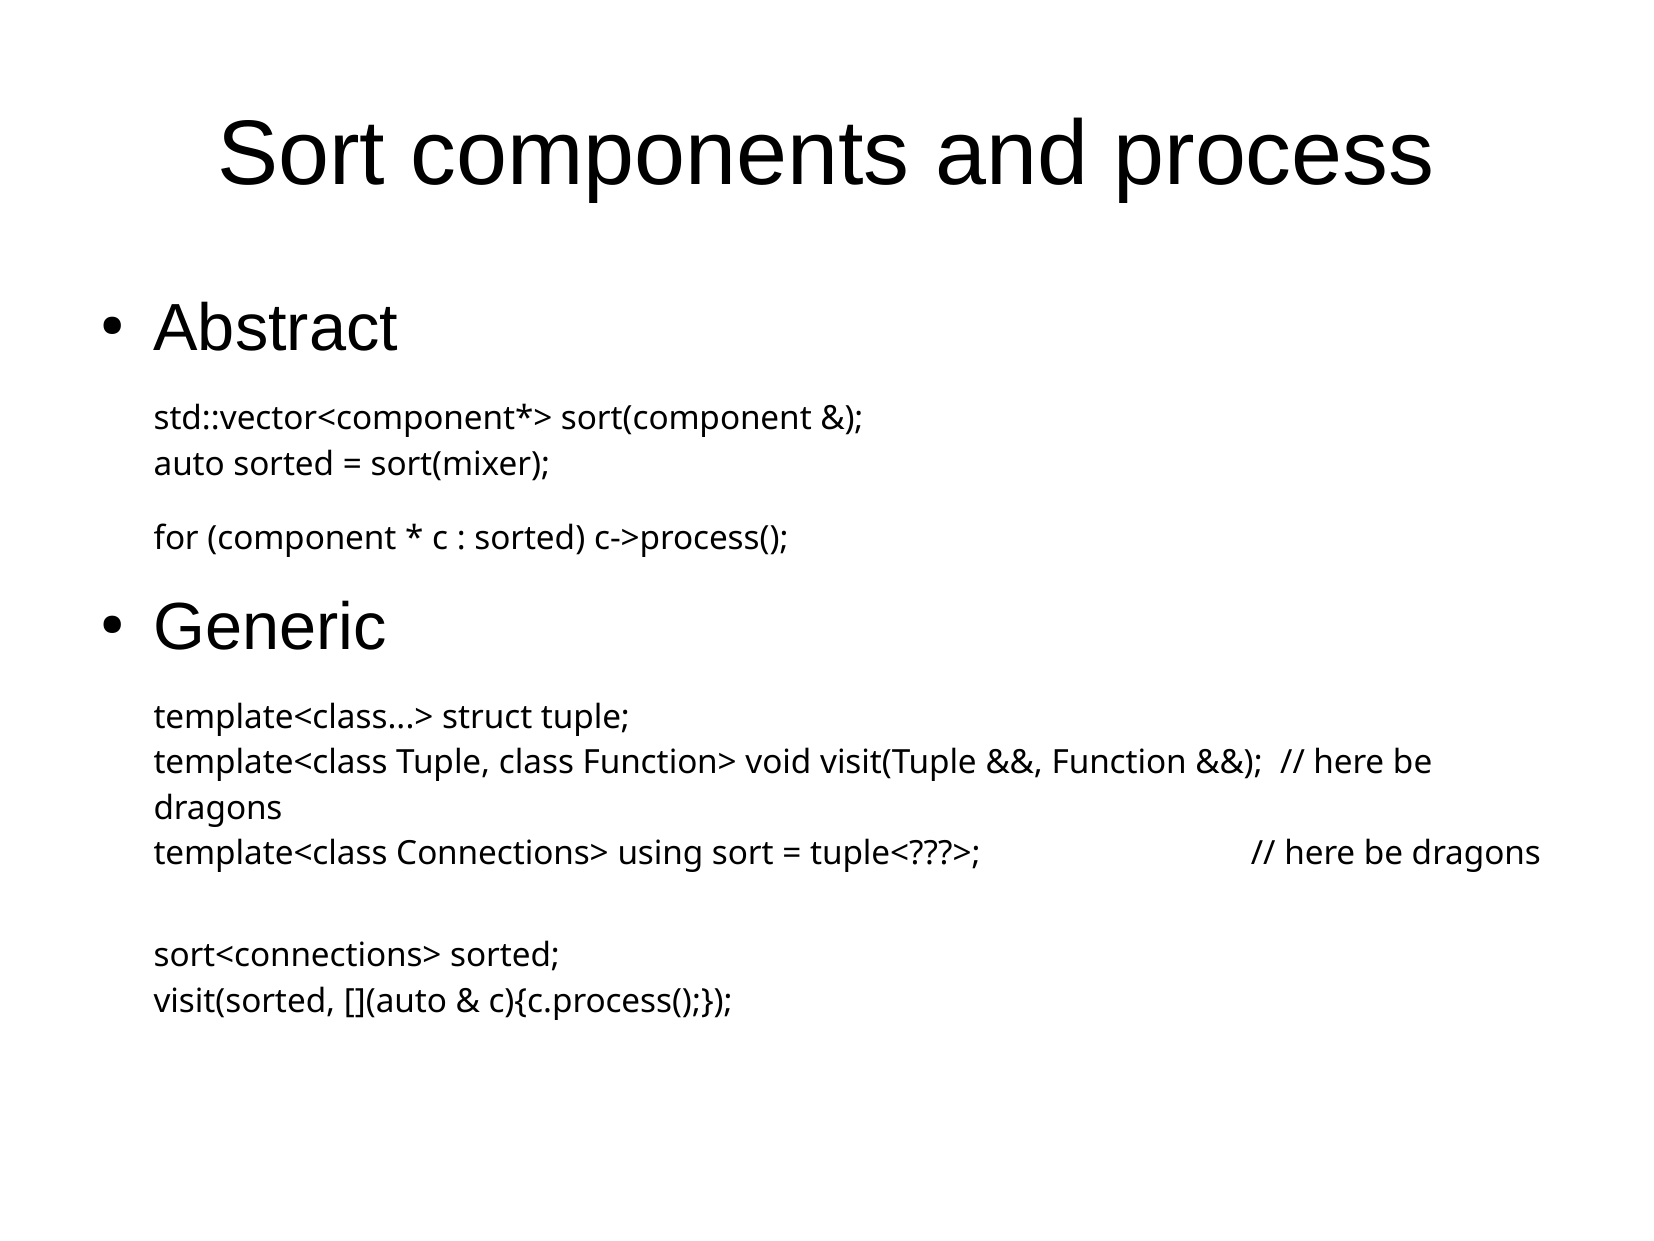

# Sort components and process
Abstract
std::vector<component*> sort(component &);
auto sorted = sort(mixer);
for (component * c : sorted) c->process();
Generic
template<class...> struct tuple;
template<class Tuple, class Function> void visit(Tuple &&, Function &&); // here be dragons
template<class Connections> using sort = tuple<???>; // here be dragons
sort<connections> sorted;
visit(sorted, [](auto & c){c.process();});